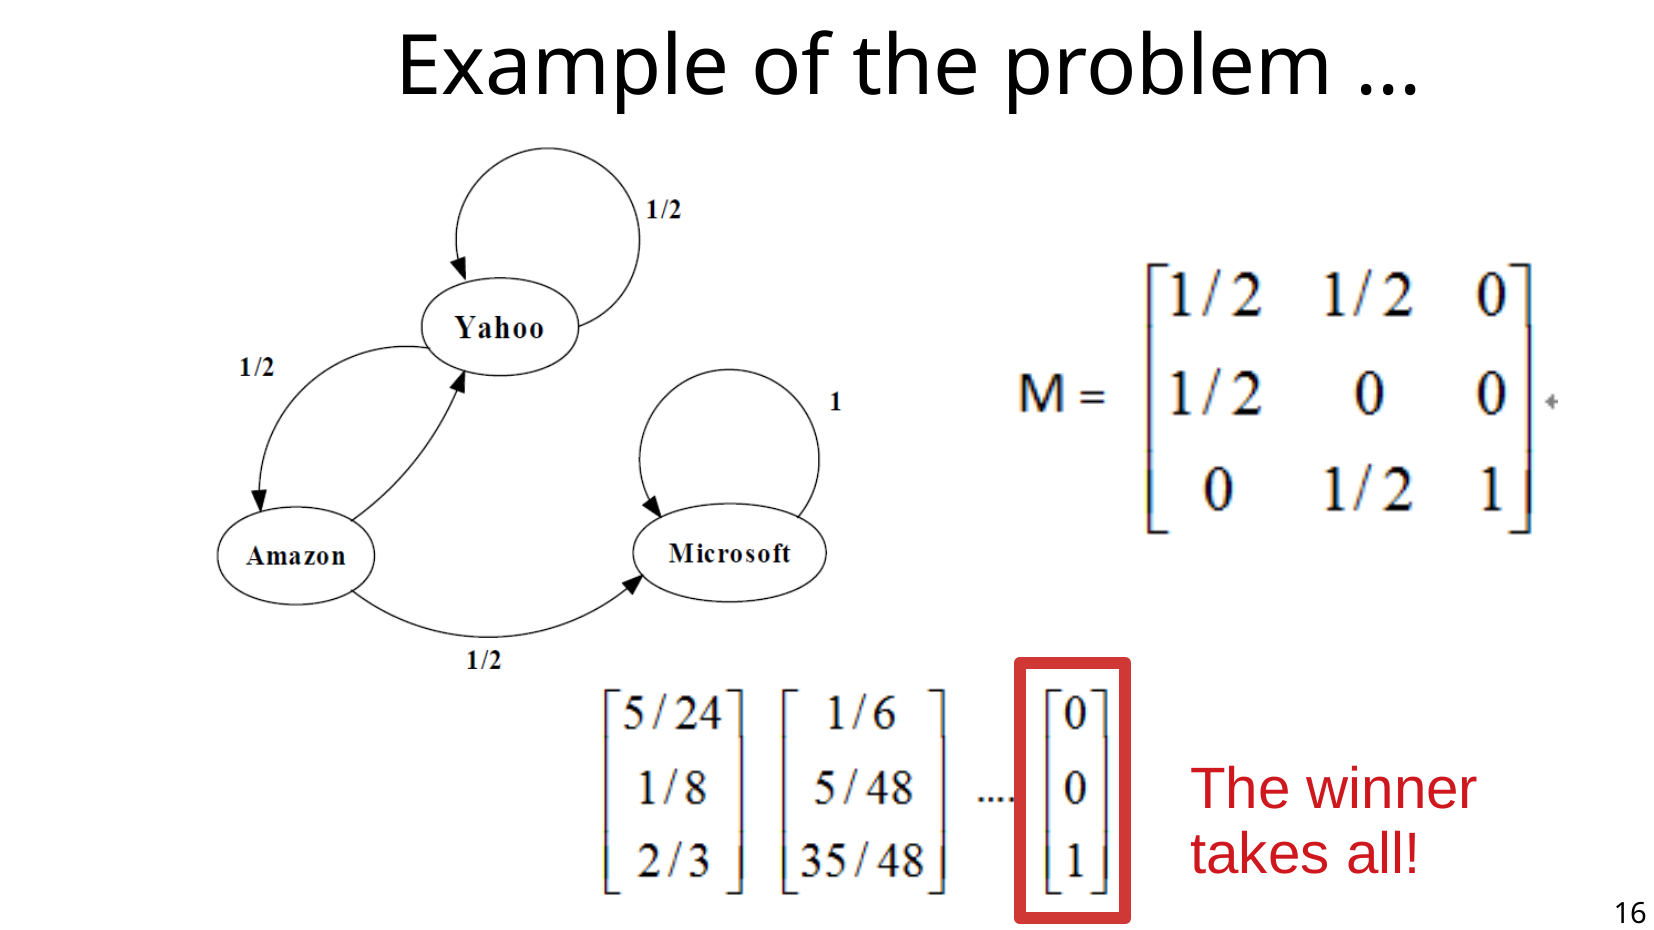

# Example of the problem ...
The winner takes all!
16
First iteration of calculation